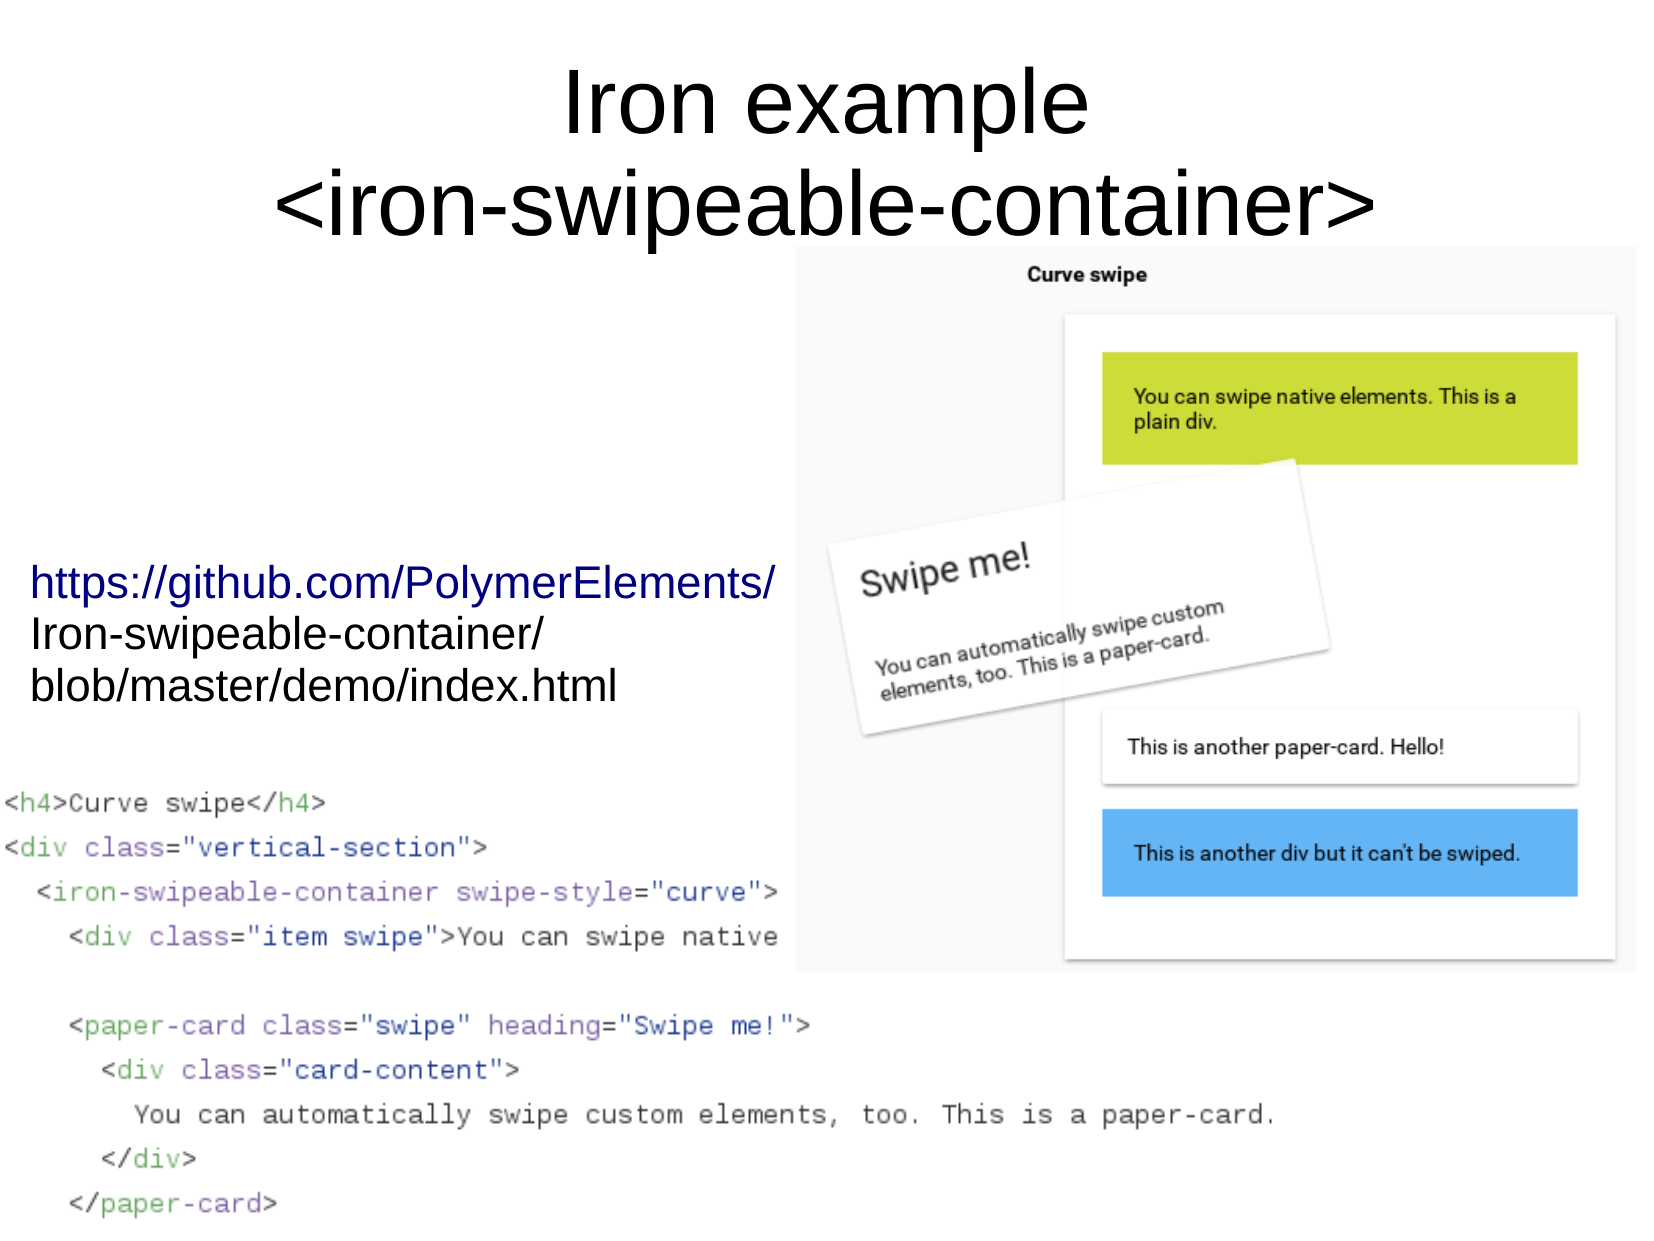

# Iron example <iron-swipeable-container>
https://github.com/PolymerElements/
Iron-swipeable-container/
blob/master/demo/index.html